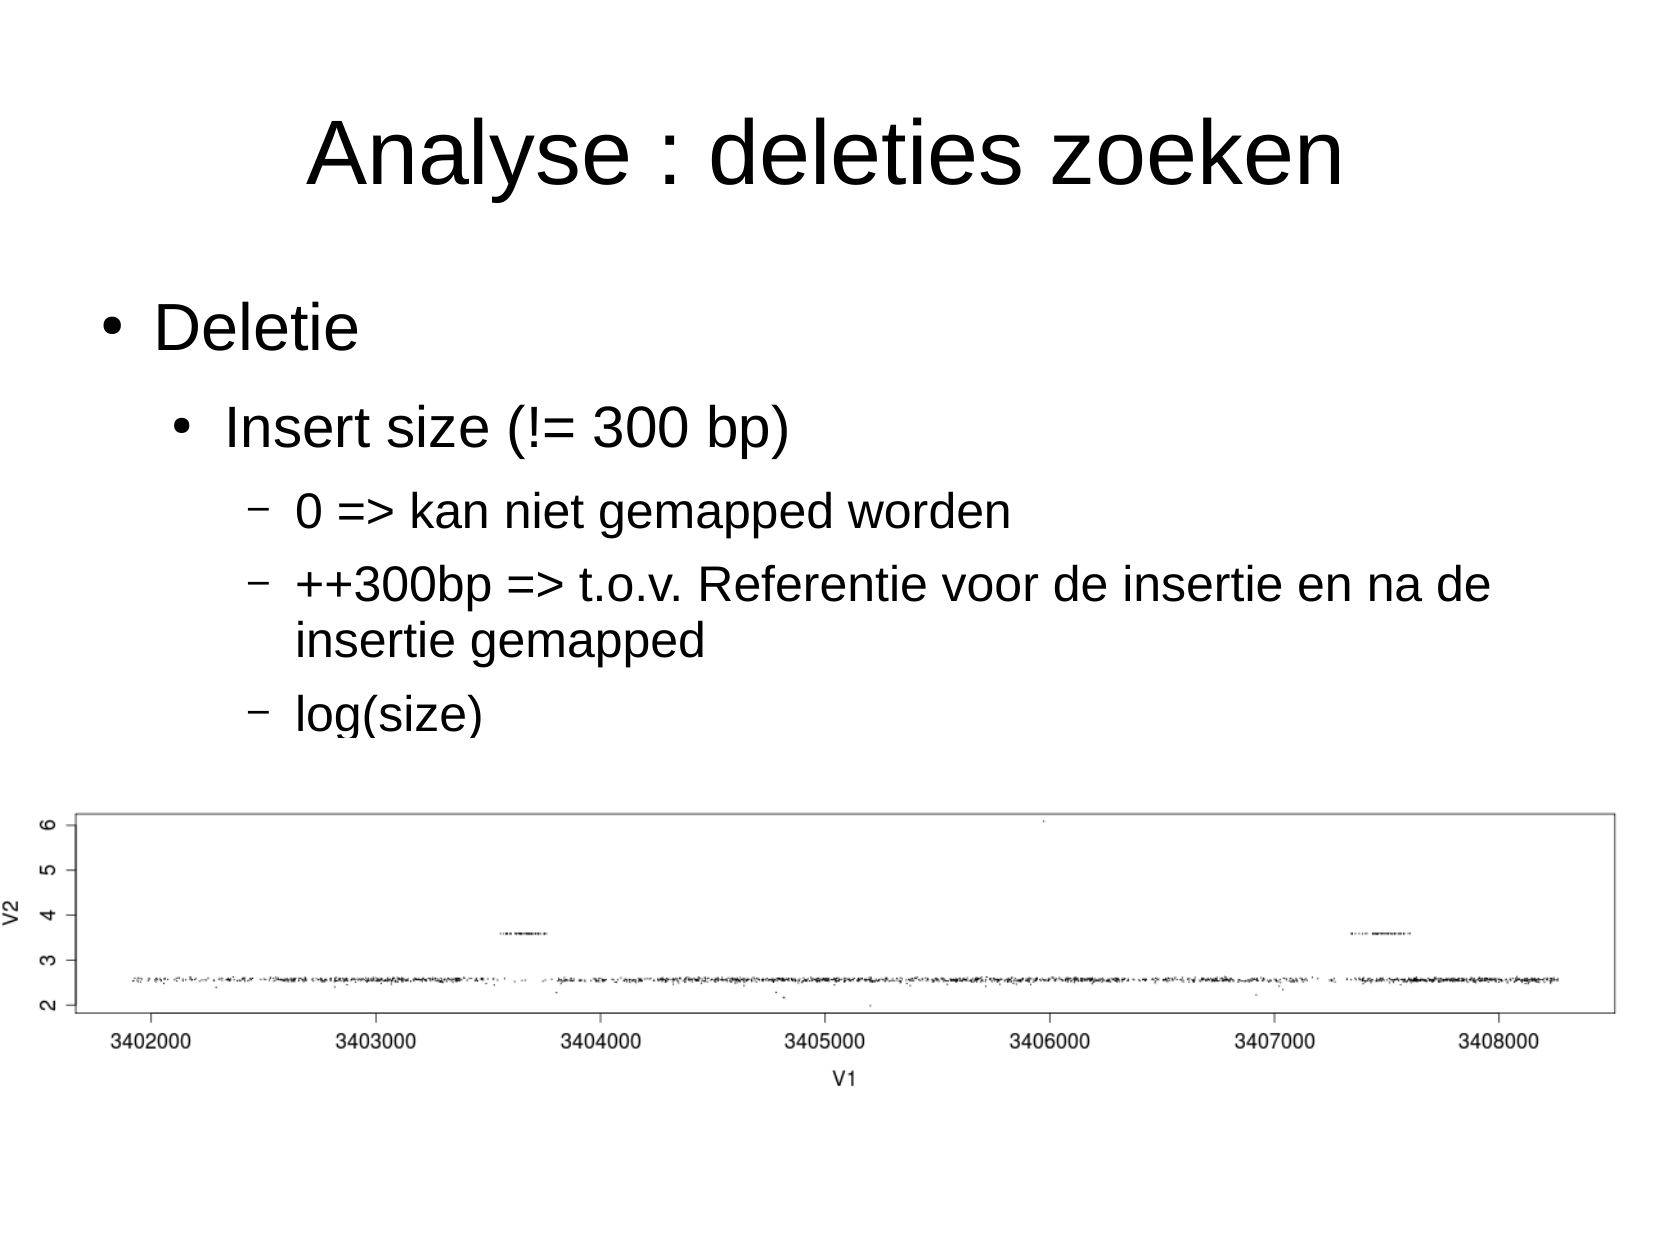

# Analyse : deleties zoeken
Deletie
Insert size (!= 300 bp)
0 => kan niet gemapped worden
++300bp => t.o.v. Referentie voor de insertie en na de insertie gemapped
log(size)